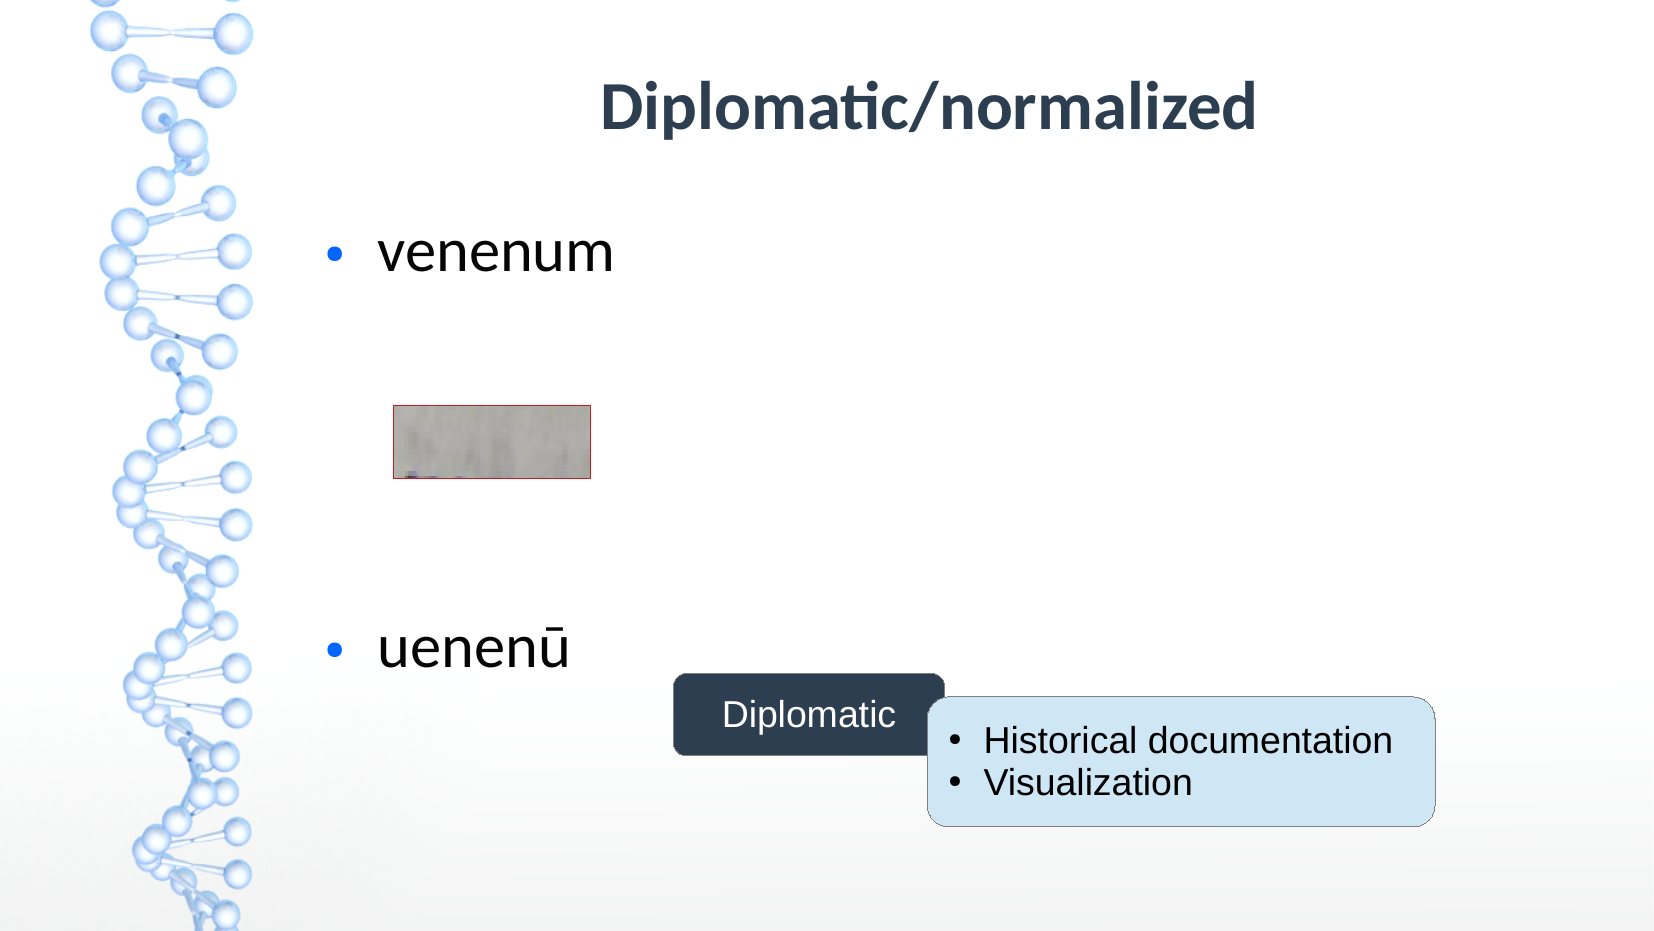

# Diplomatic/normalized
venenum
uenenū
Diplomatic
Historical documentation
Visualization